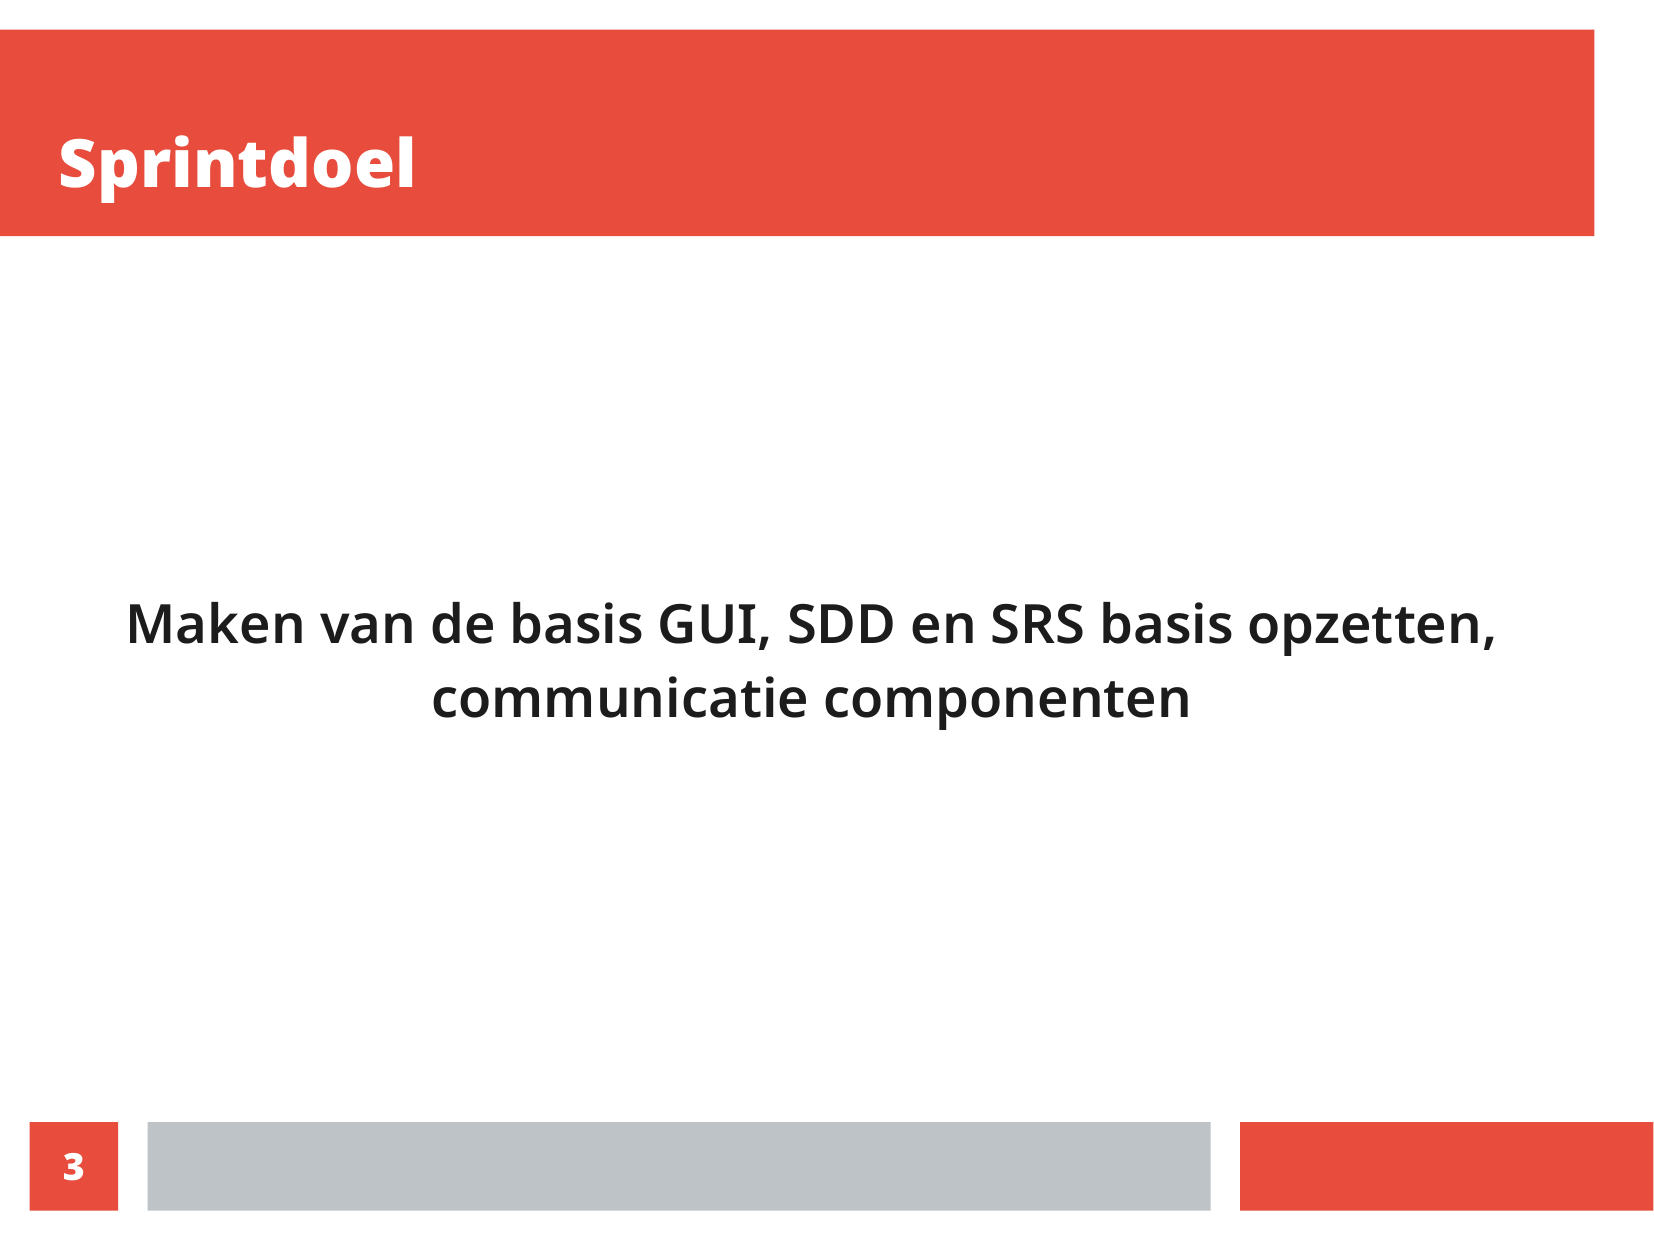

# Sprintdoel
Maken van de basis GUI, SDD en SRS basis opzetten, communicatie componenten
3